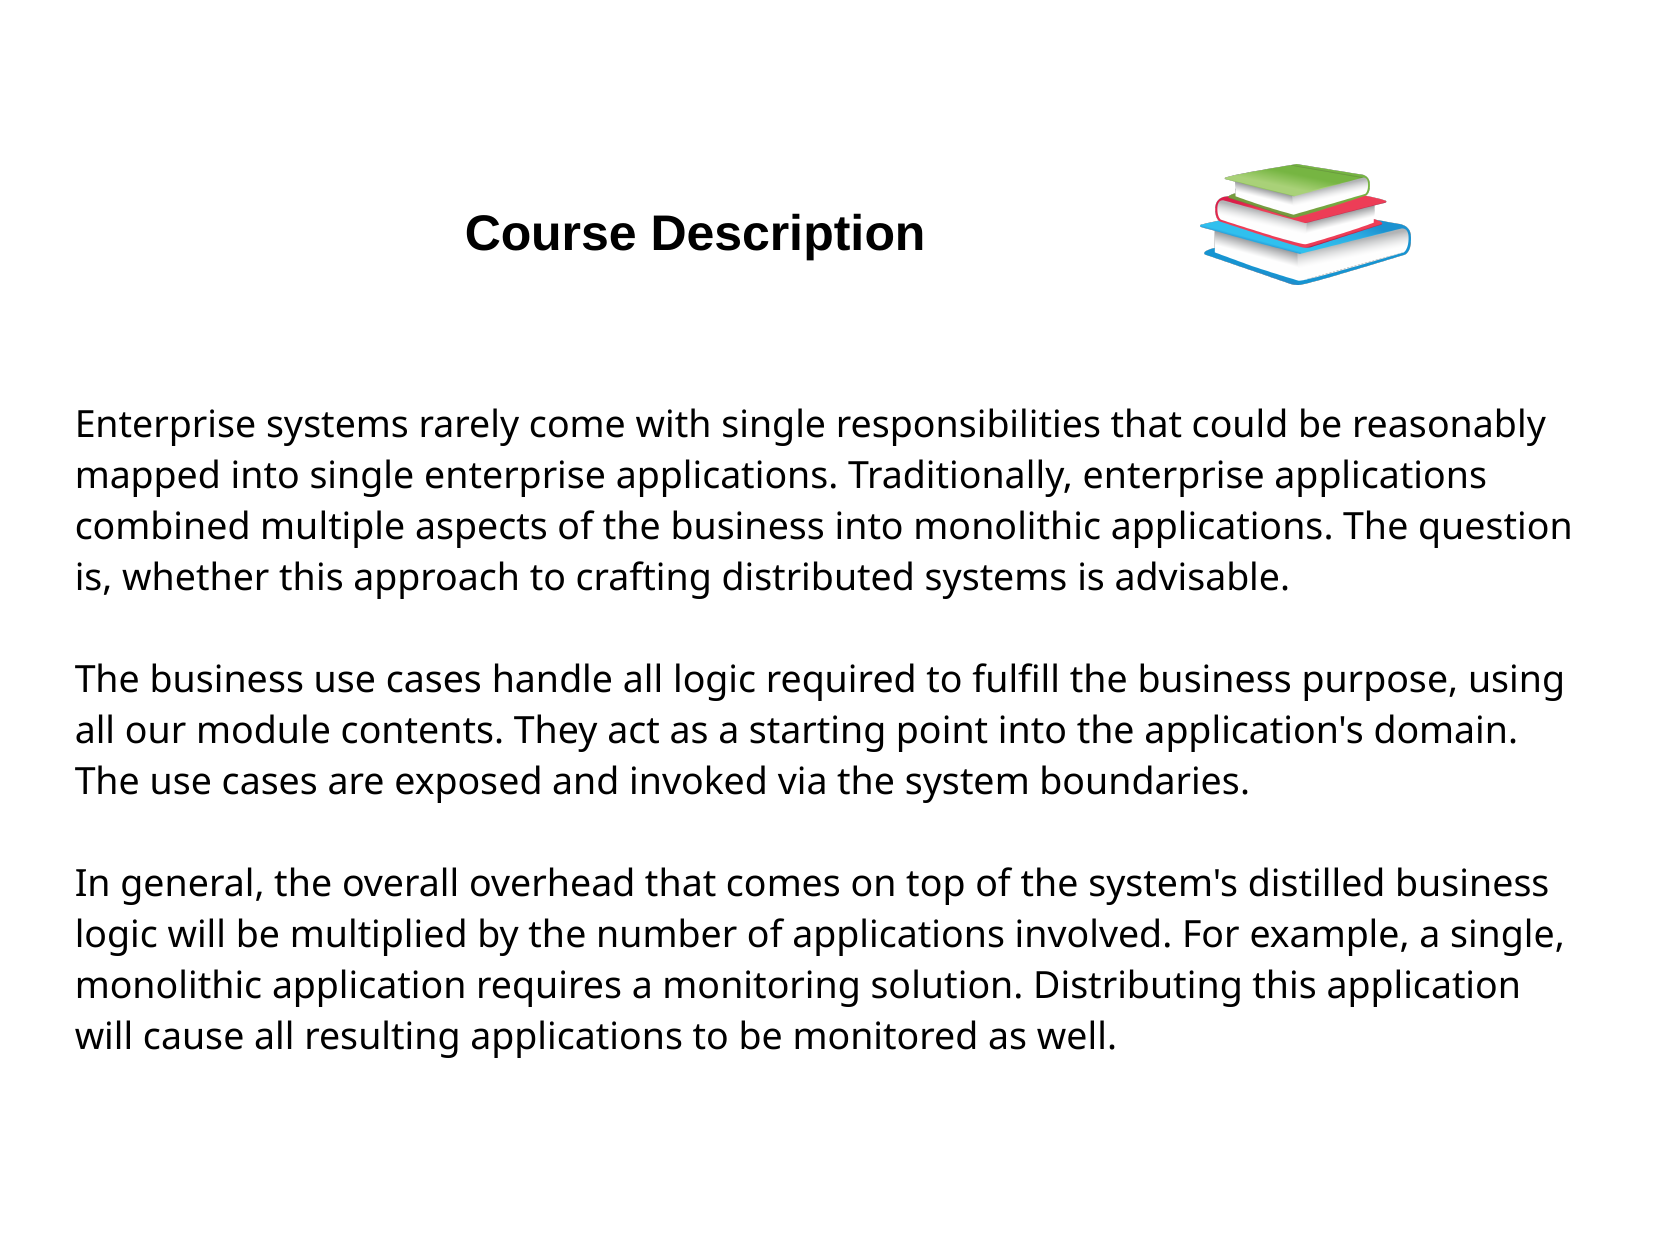

Course Description
Enterprise systems rarely come with single responsibilities that could be reasonably mapped into single enterprise applications. Traditionally, enterprise applications combined multiple aspects of the business into monolithic applications. The question is, whether this approach to crafting distributed systems is advisable.
The business use cases handle all logic required to fulfill the business purpose, using all our module contents. They act as a starting point into the application's domain. The use cases are exposed and invoked via the system boundaries.
In general, the overall overhead that comes on top of the system's distilled business logic will be multiplied by the number of applications involved. For example, a single, monolithic application requires a monitoring solution. Distributing this application will cause all resulting applications to be monitored as well.